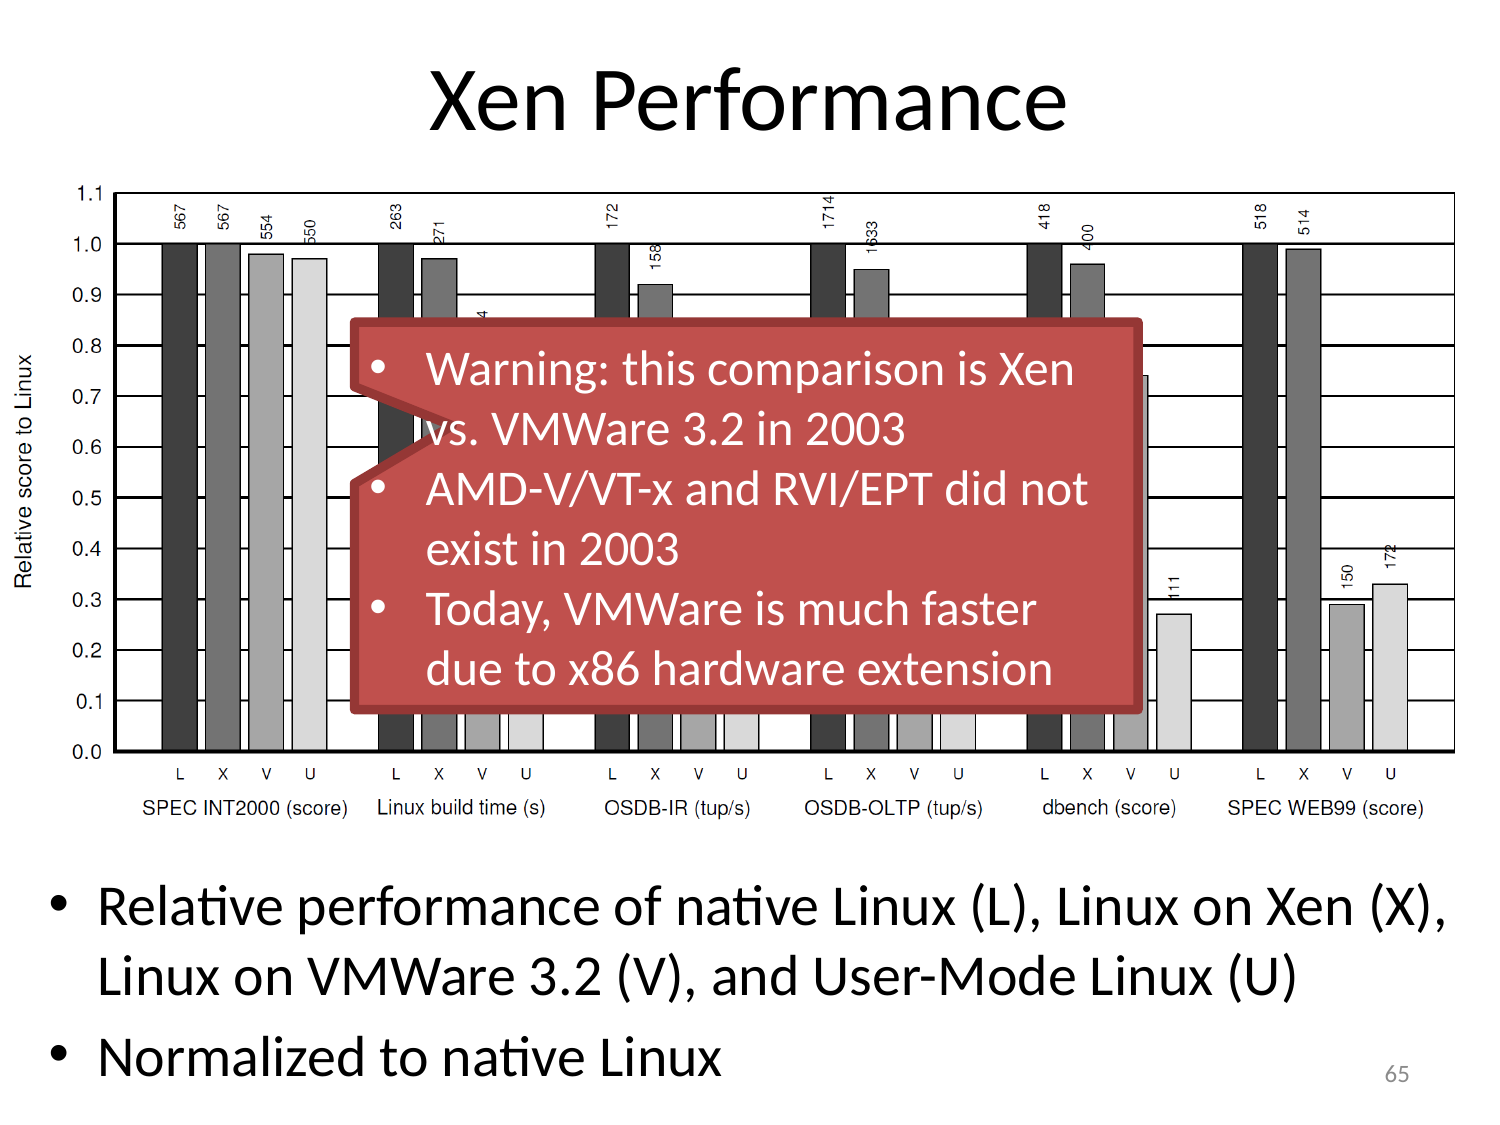

# Xen Performance
Warning: this comparison is Xen vs. VMWare 3.2 in 2003
AMD-V/VT-x and RVI/EPT did not exist in 2003
Today, VMWare is much faster due to x86 hardware extension
Relative performance of native Linux (L), Linux on Xen (X), Linux on VMWare 3.2 (V), and User-Mode Linux (U)
Normalized to native Linux